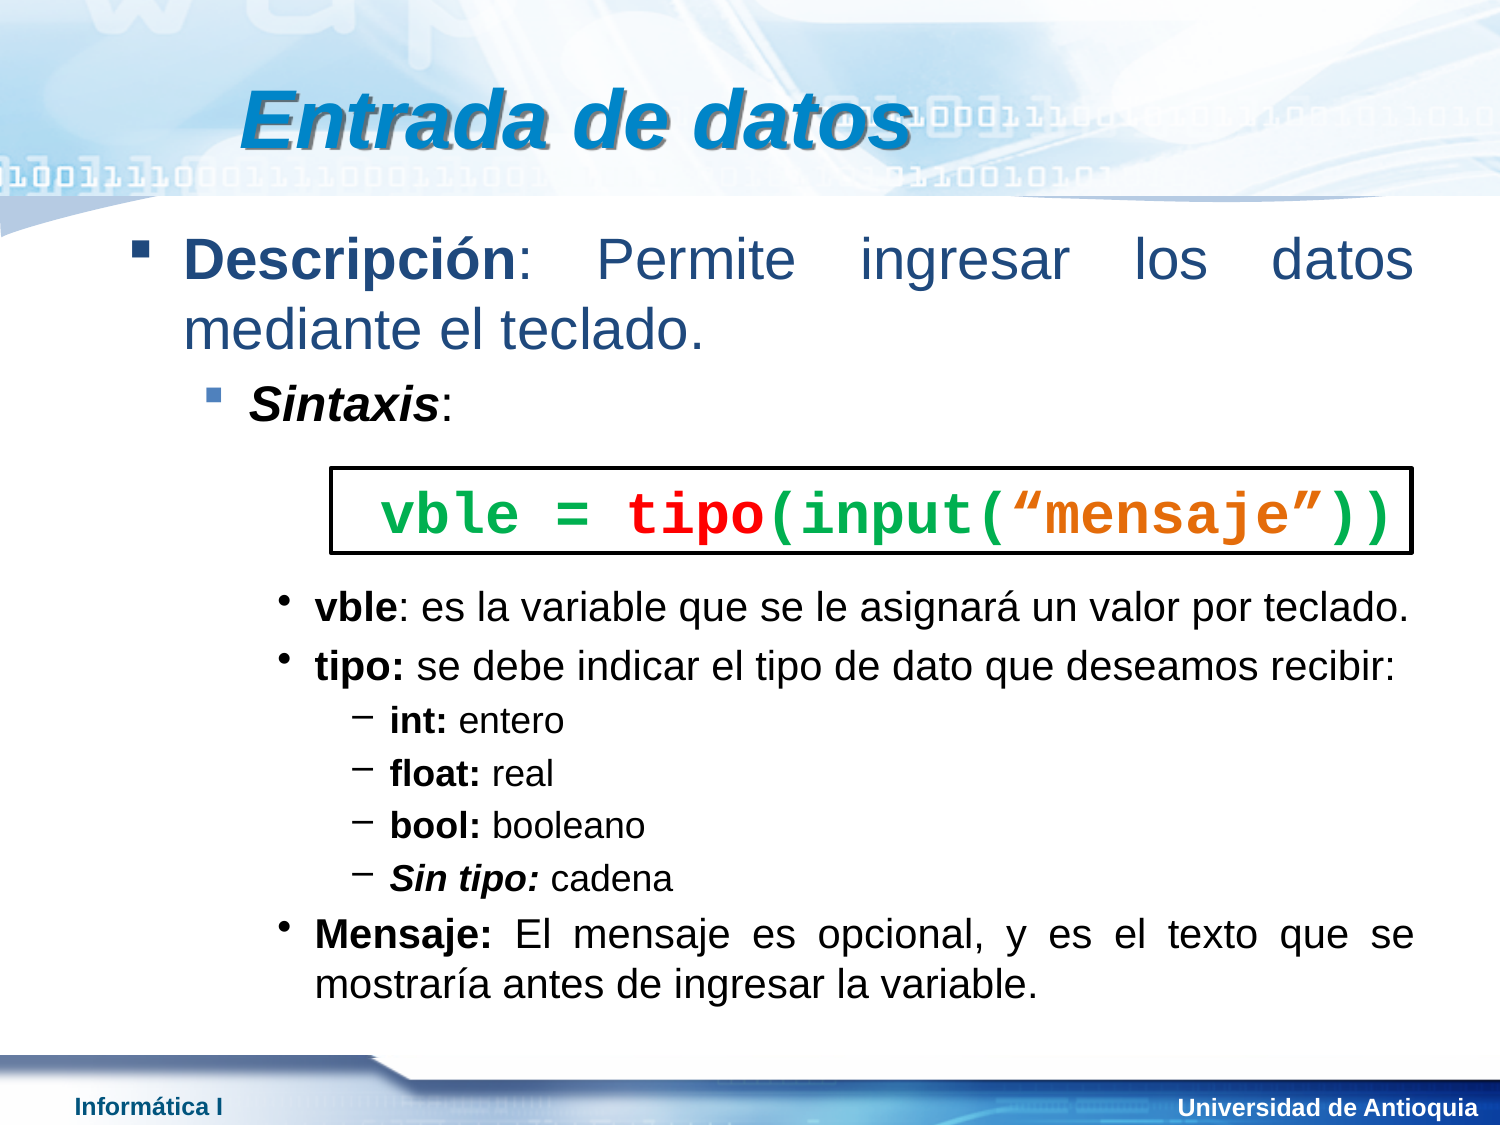

Entrada de datos
# Descripción: Permite ingresar los datos mediante el teclado.
Sintaxis:
vble: es la variable que se le asignará un valor por teclado.
tipo: se debe indicar el tipo de dato que deseamos recibir:
int: entero
float: real
bool: booleano
Sin tipo: cadena
Mensaje: El mensaje es opcional, y es el texto que se mostraría antes de ingresar la variable.
 vble = tipo(input(“mensaje”))